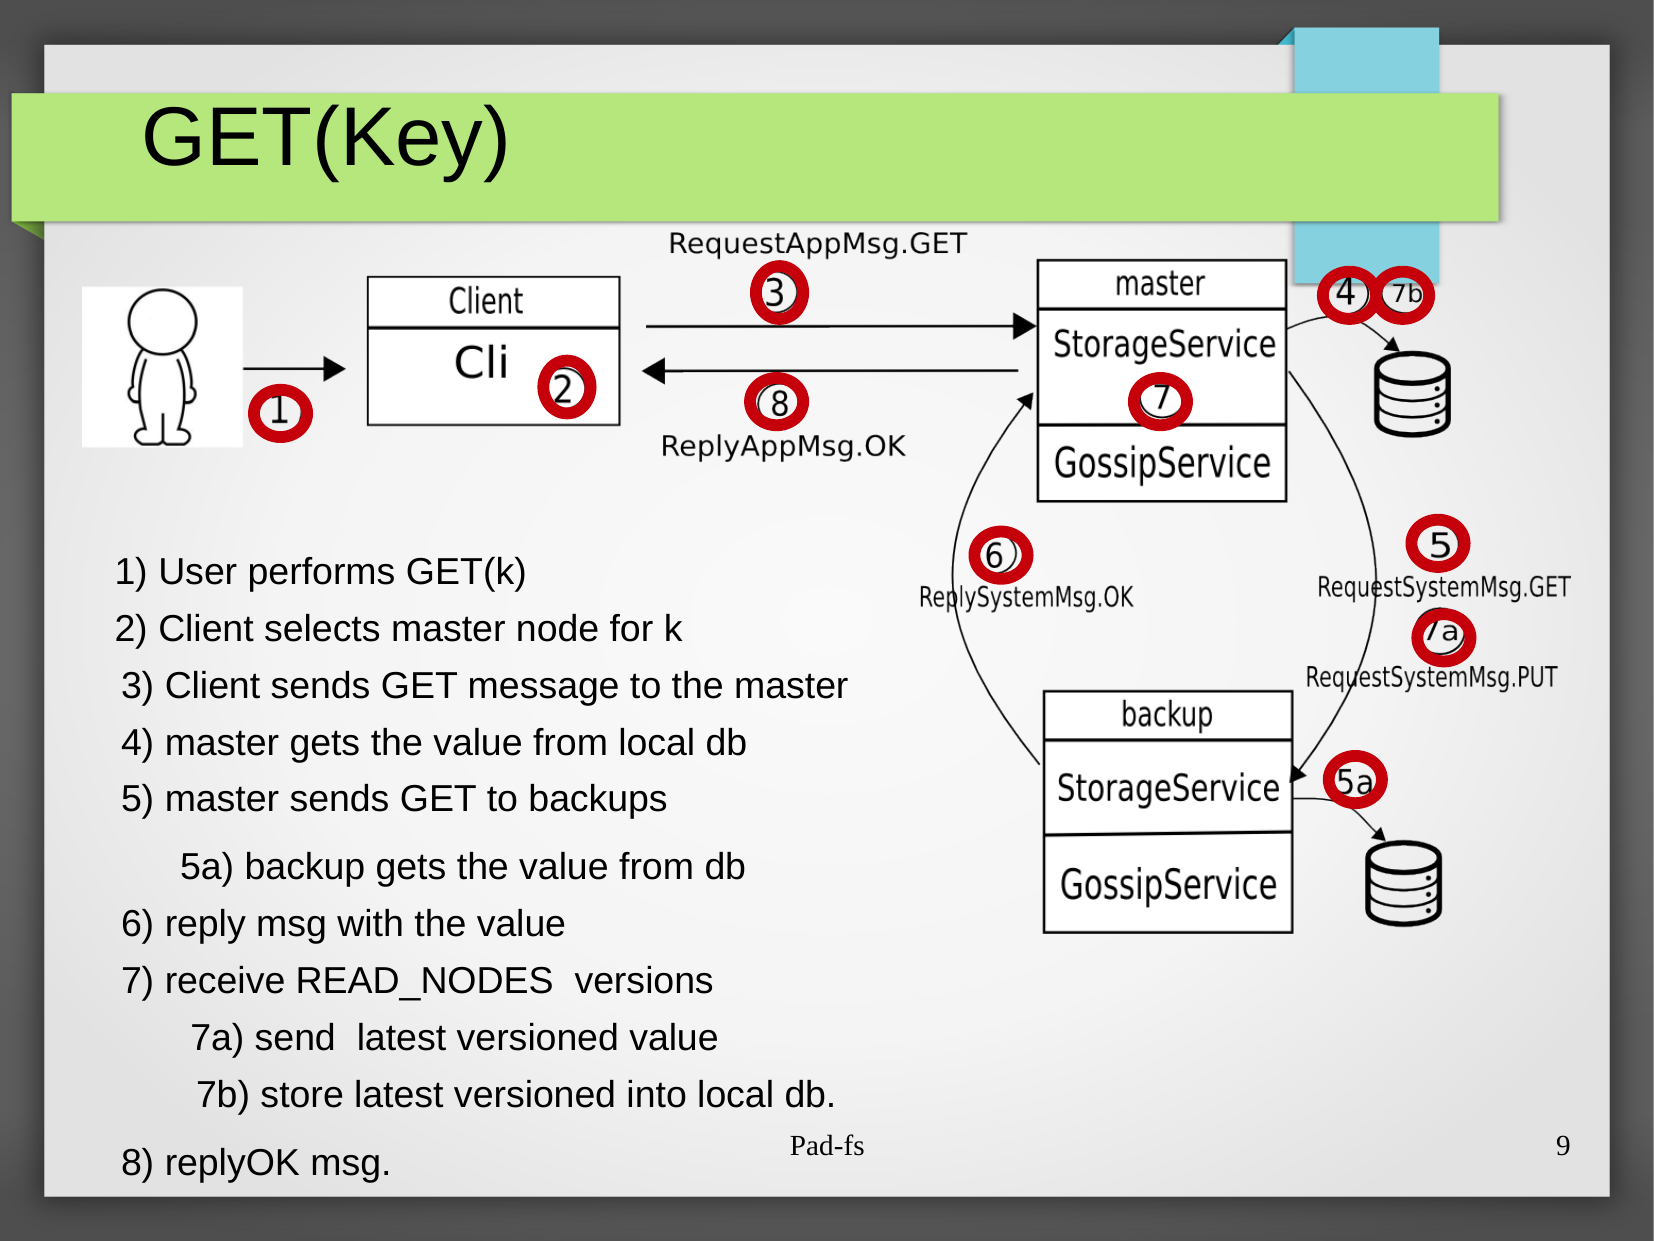

# GET(Key)
1) User performs GET(k)
2) Client selects master node for k
3) Client sends GET message to the master
4) master gets the value from local db
5) master sends GET to backups
5a) backup gets the value from db
6) reply msg with the value
7) receive READ_NODES versions
7a) send latest versioned value
7b) store latest versioned into local db.
Pad-fs
9
8) replyOK msg.